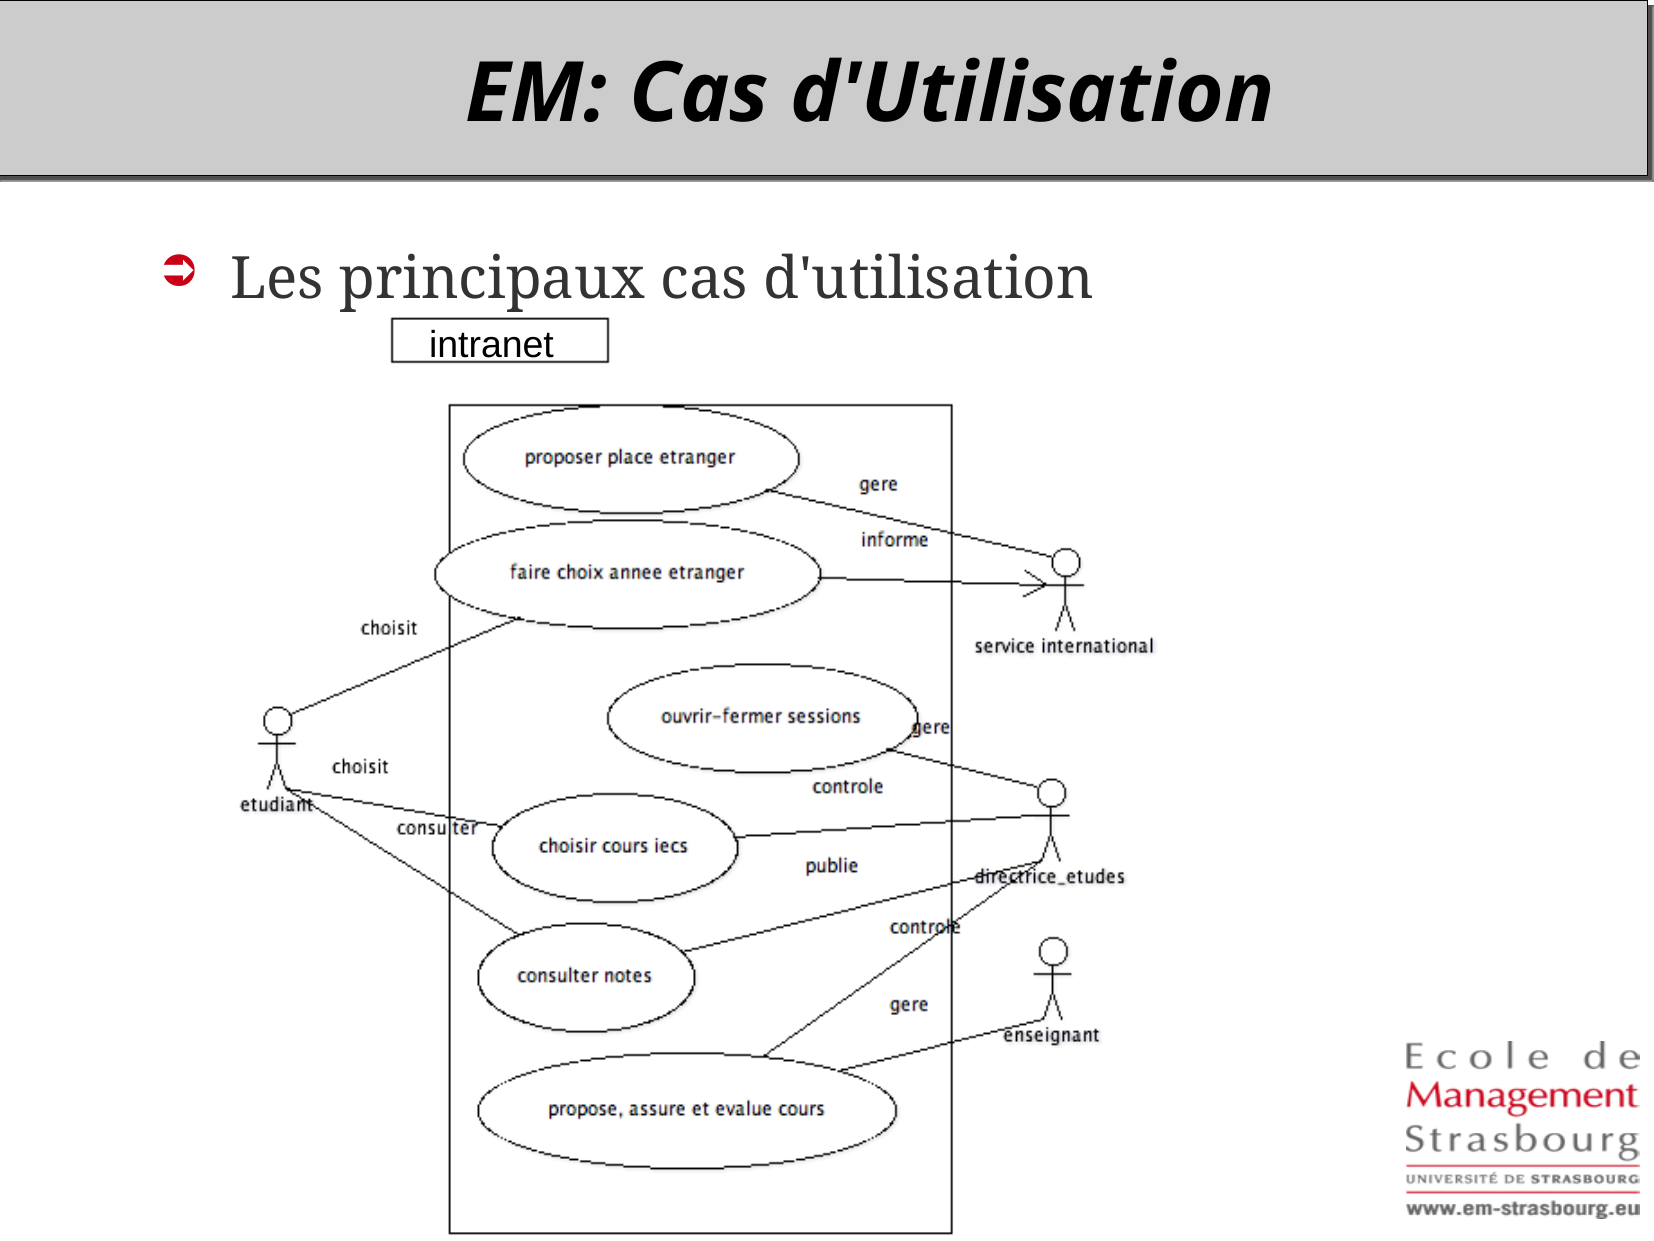

# EM: Cas d'Utilisation
Les principaux cas d'utilisation
intranet